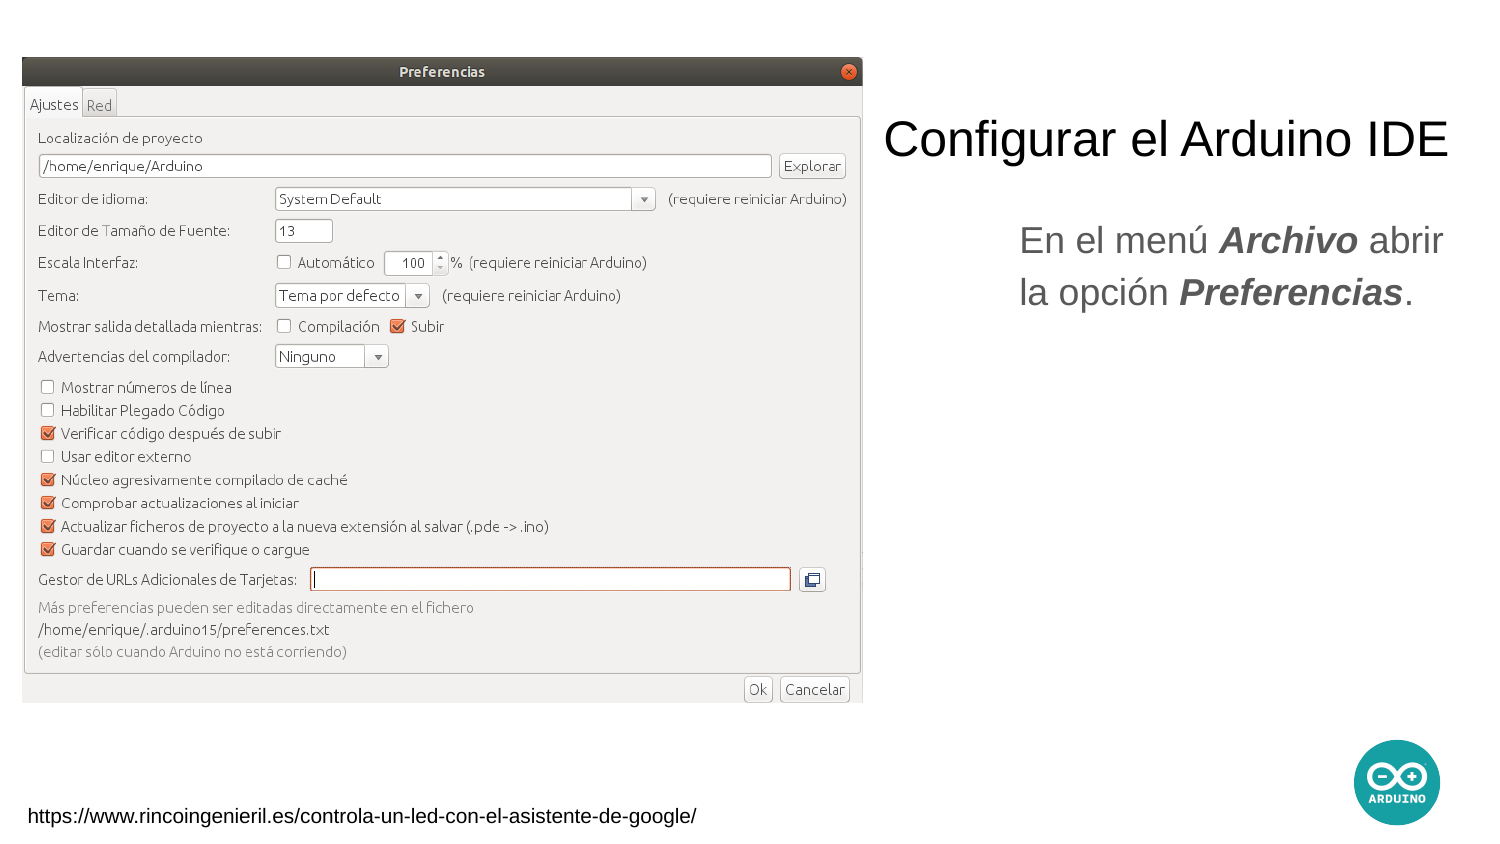

# Configurar el Arduino IDE
En el menú Archivo abrir la opción Preferencias.